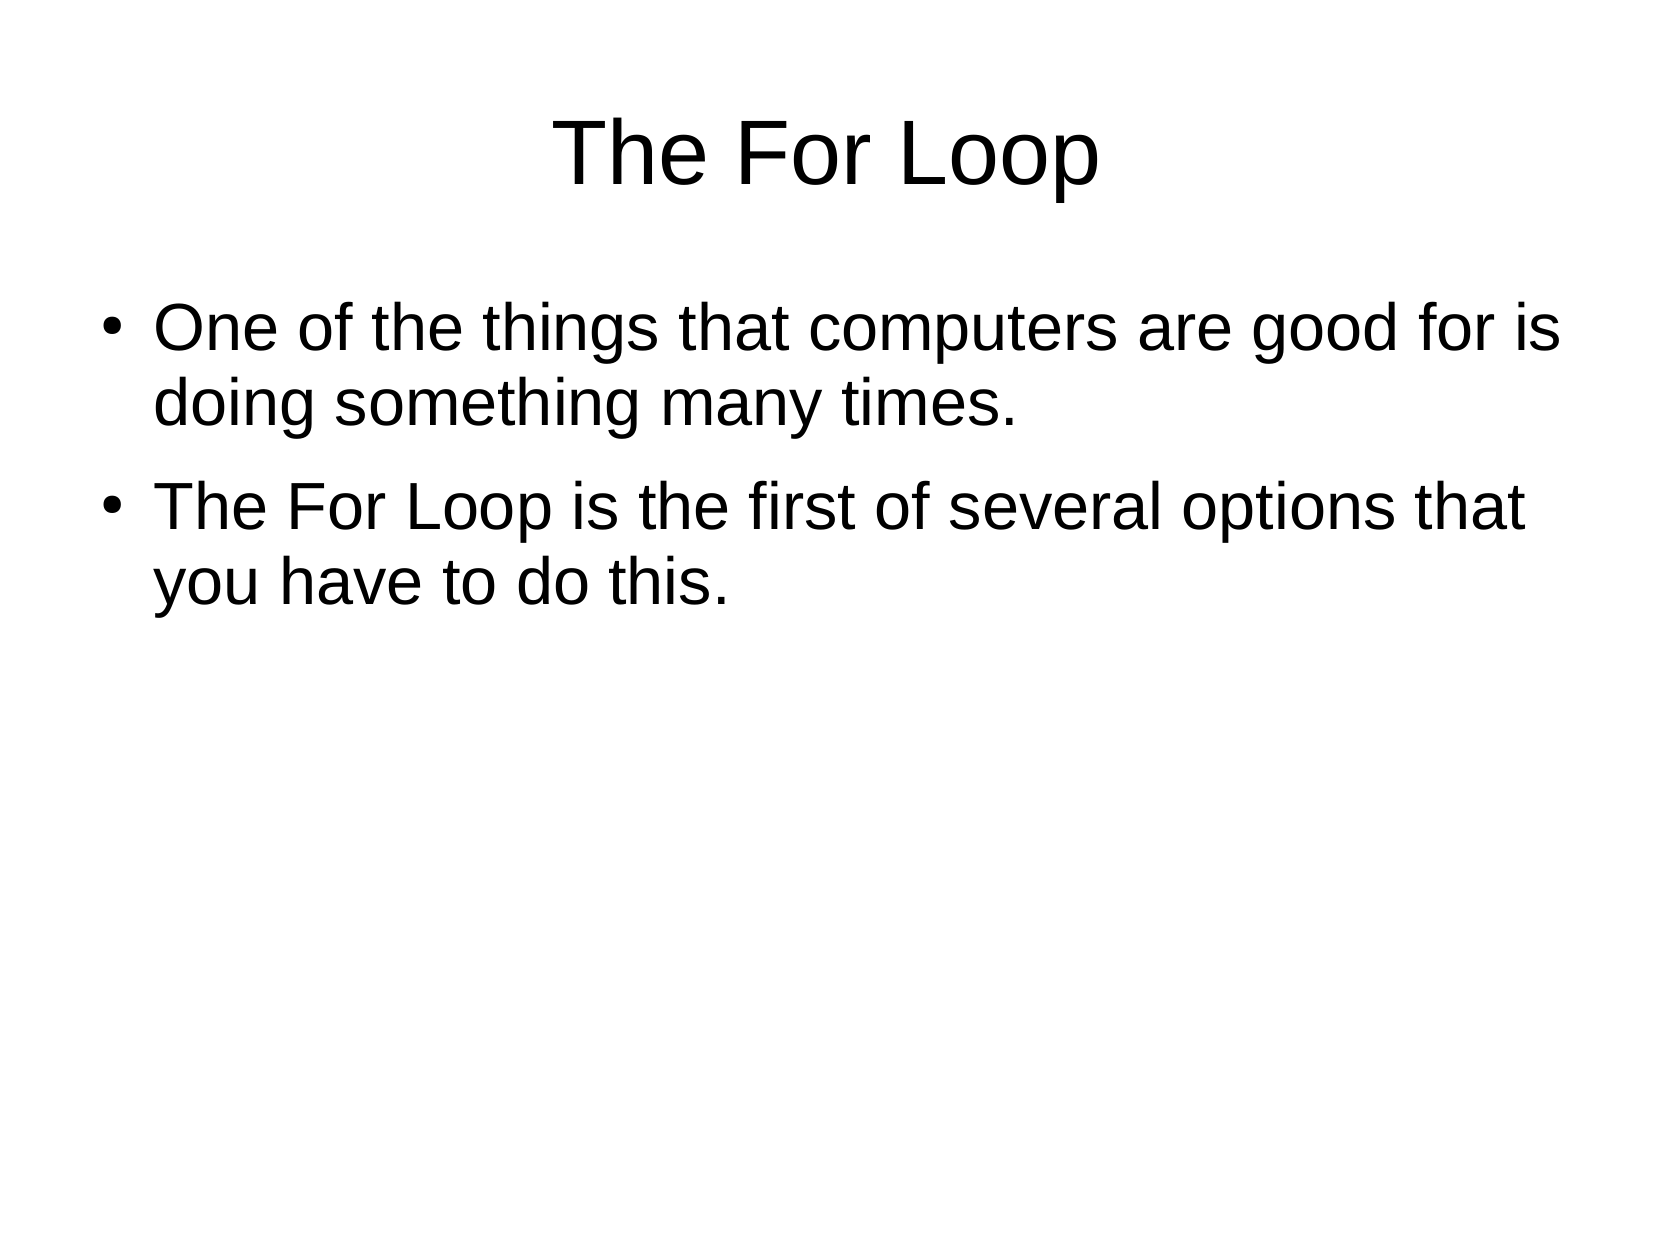

# The For Loop
One of the things that computers are good for is doing something many times.
The For Loop is the first of several options that you have to do this.